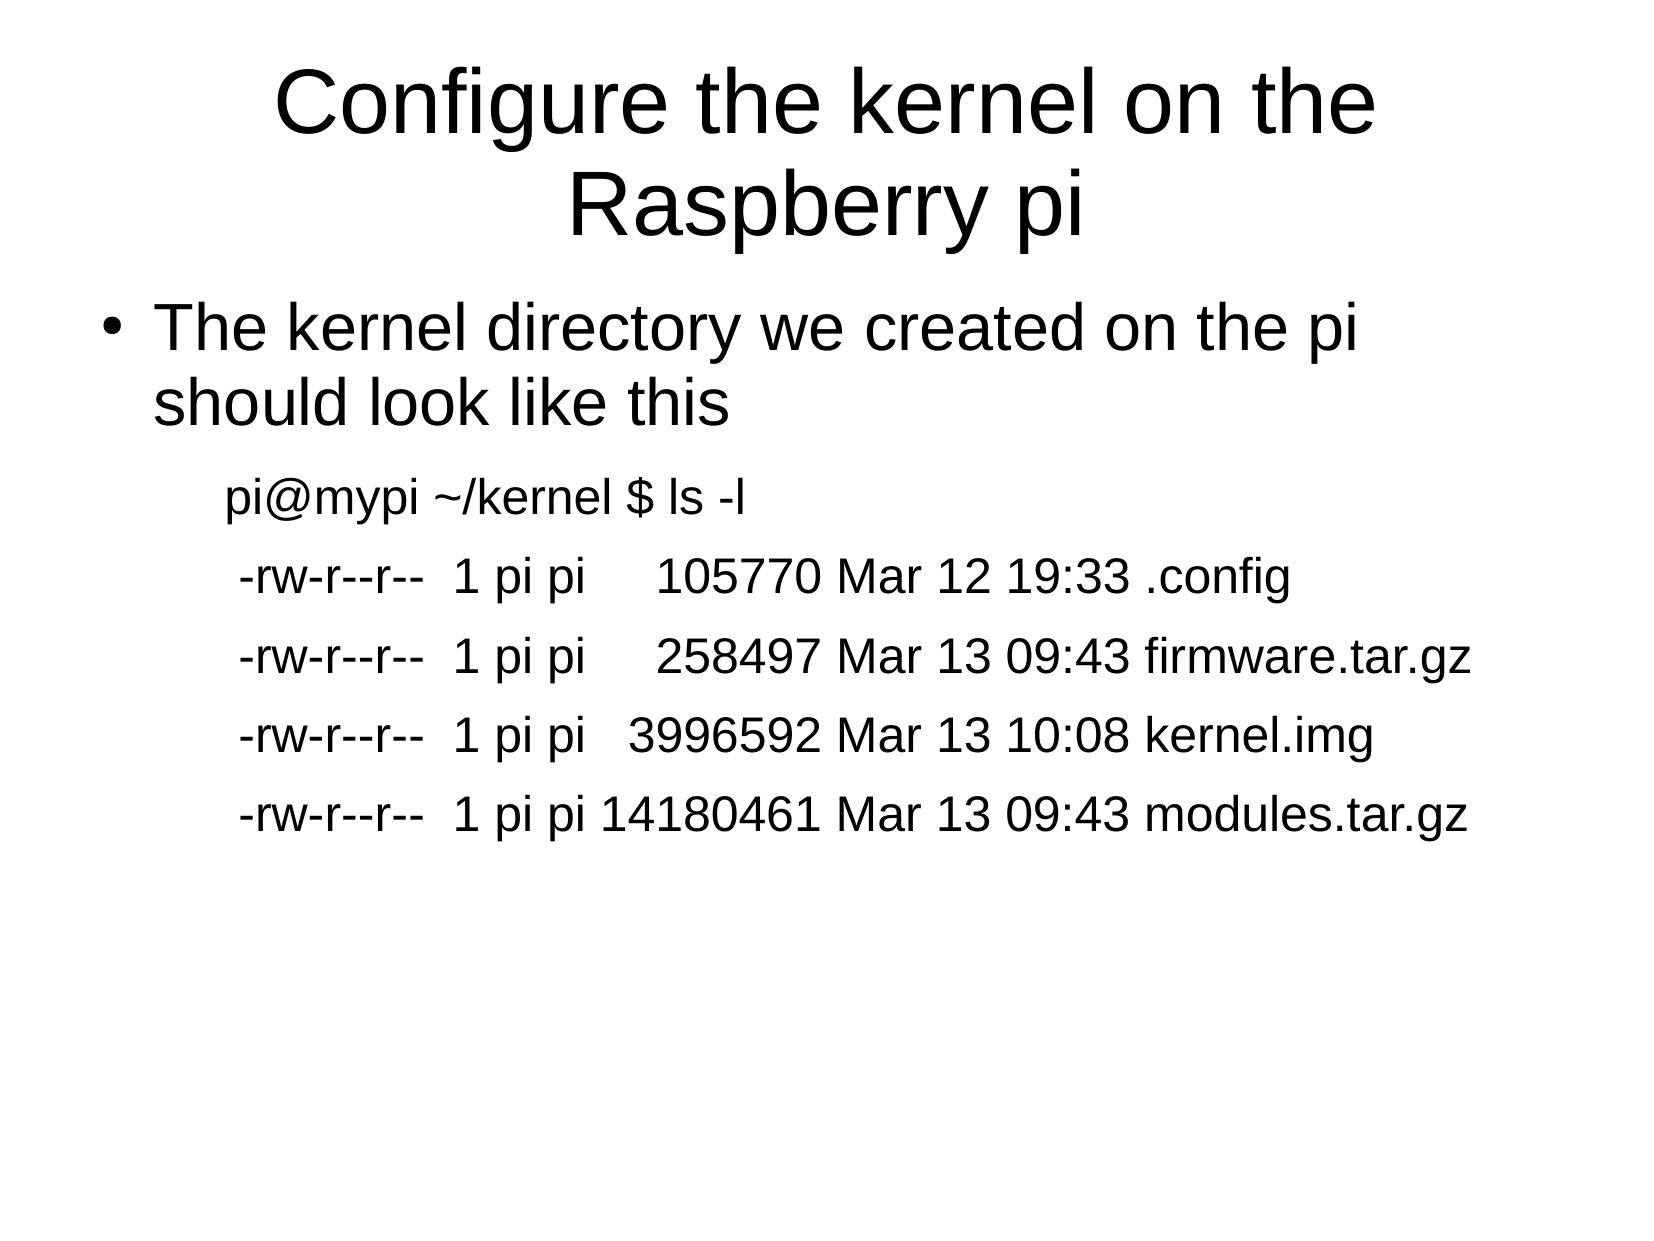

# Configure the kernel on the Raspberry pi
The kernel directory we created on the pi should look like this
pi@mypi ~/kernel $ ls -l
 -rw-r--r-- 1 pi pi 105770 Mar 12 19:33 .config
 -rw-r--r-- 1 pi pi 258497 Mar 13 09:43 firmware.tar.gz
 -rw-r--r-- 1 pi pi 3996592 Mar 13 10:08 kernel.img
 -rw-r--r-- 1 pi pi 14180461 Mar 13 09:43 modules.tar.gz